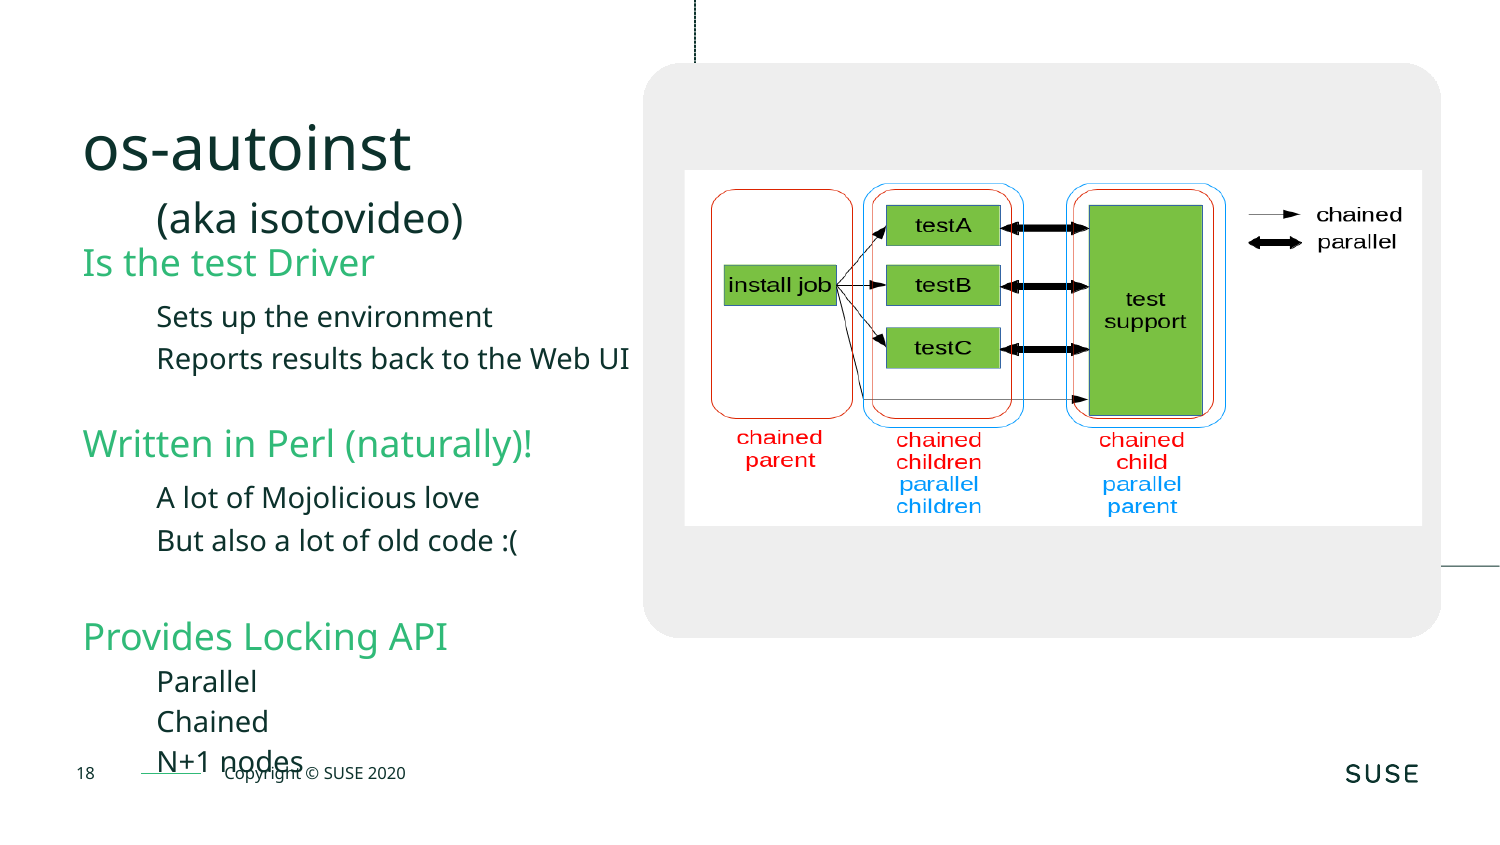

# os-autoinst (aka isotovideo)
Is the test Driver
	Sets up the environment
	Reports results back to the Web UI
Written in Perl (naturally)!
	A lot of Mojolicious love
	But also a lot of old code :(
Provides Locking API
	Parallel
	Chained
	N+1 nodes